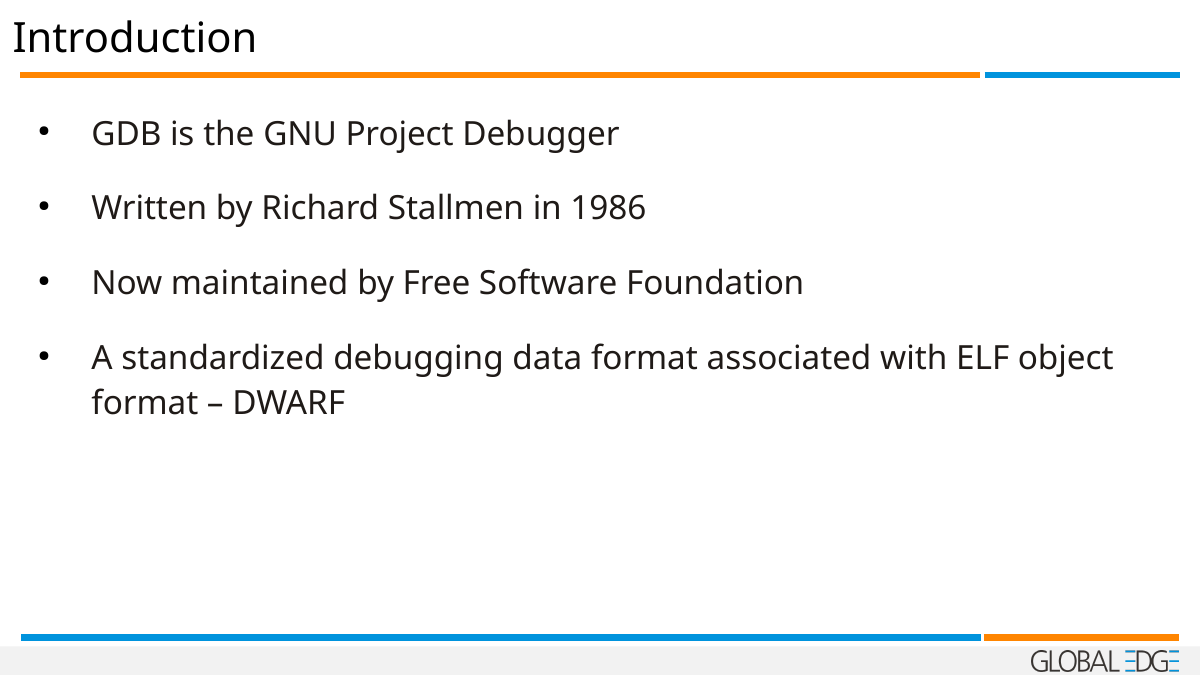

# Introduction
GDB is the GNU Project Debugger
Written by Richard Stallmen in 1986
Now maintained by Free Software Foundation
A standardized debugging data format associated with ELF object format – DWARF